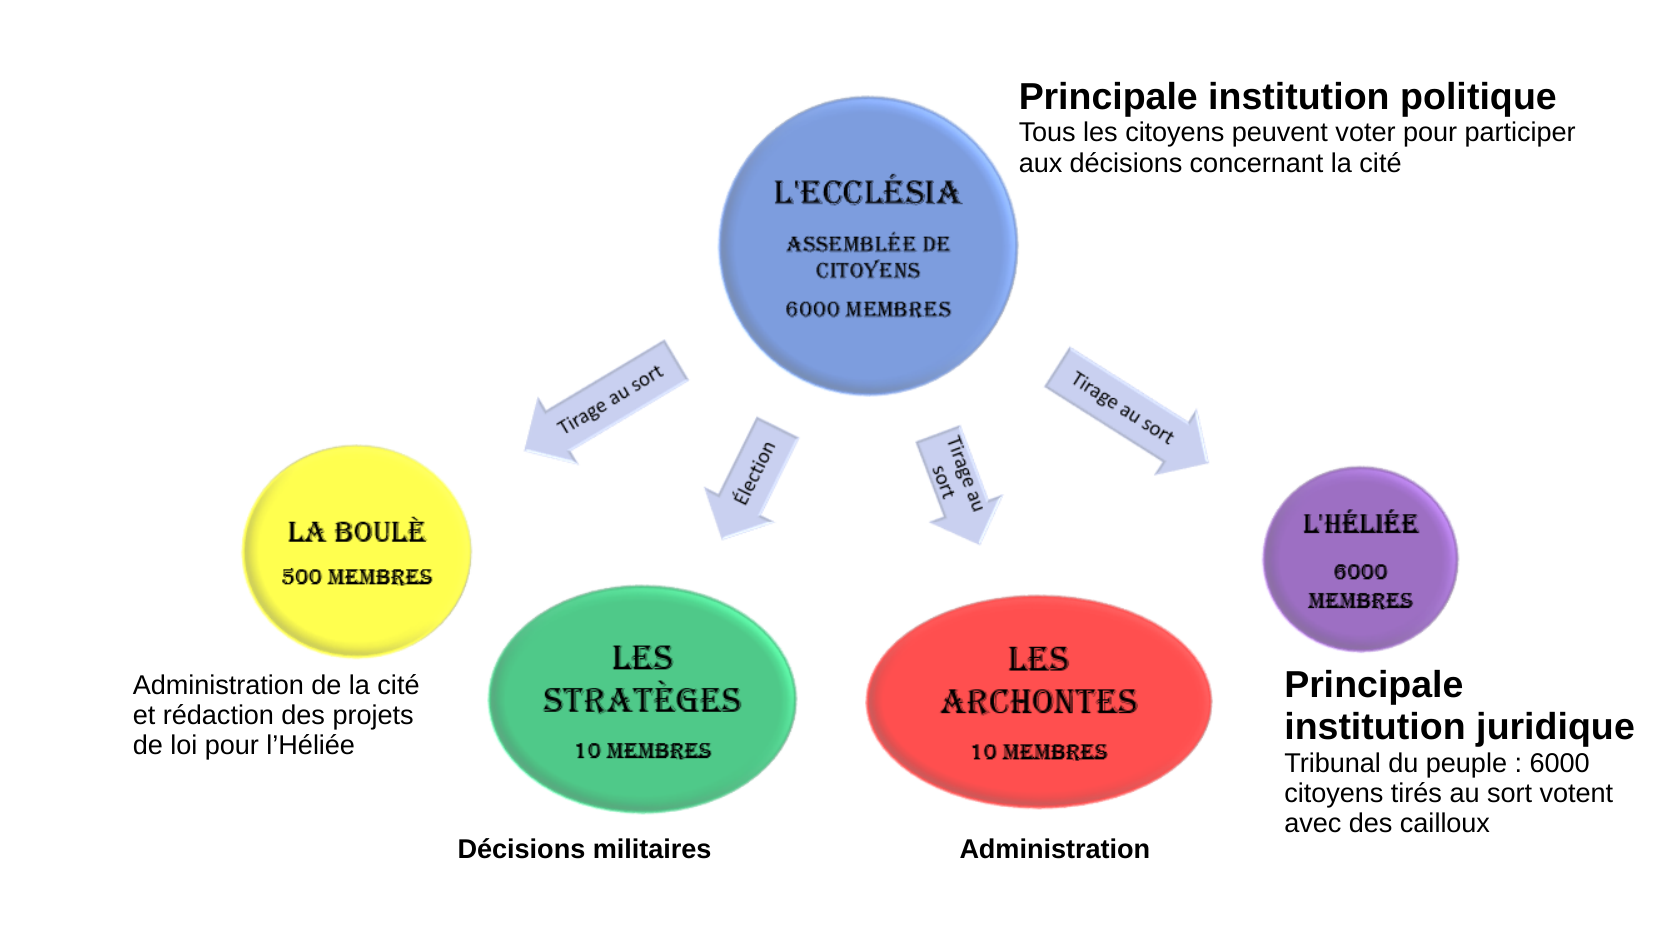

Principale institution politique
Tous les citoyens peuvent voter pour participer aux décisions concernant la cité
Principale institution juridique
Tribunal du peuple : 6000 citoyens tirés au sort votent avec des cailloux
Administration de la cité et rédaction des projets de loi pour l’Héliée
Décisions militaires
Administration